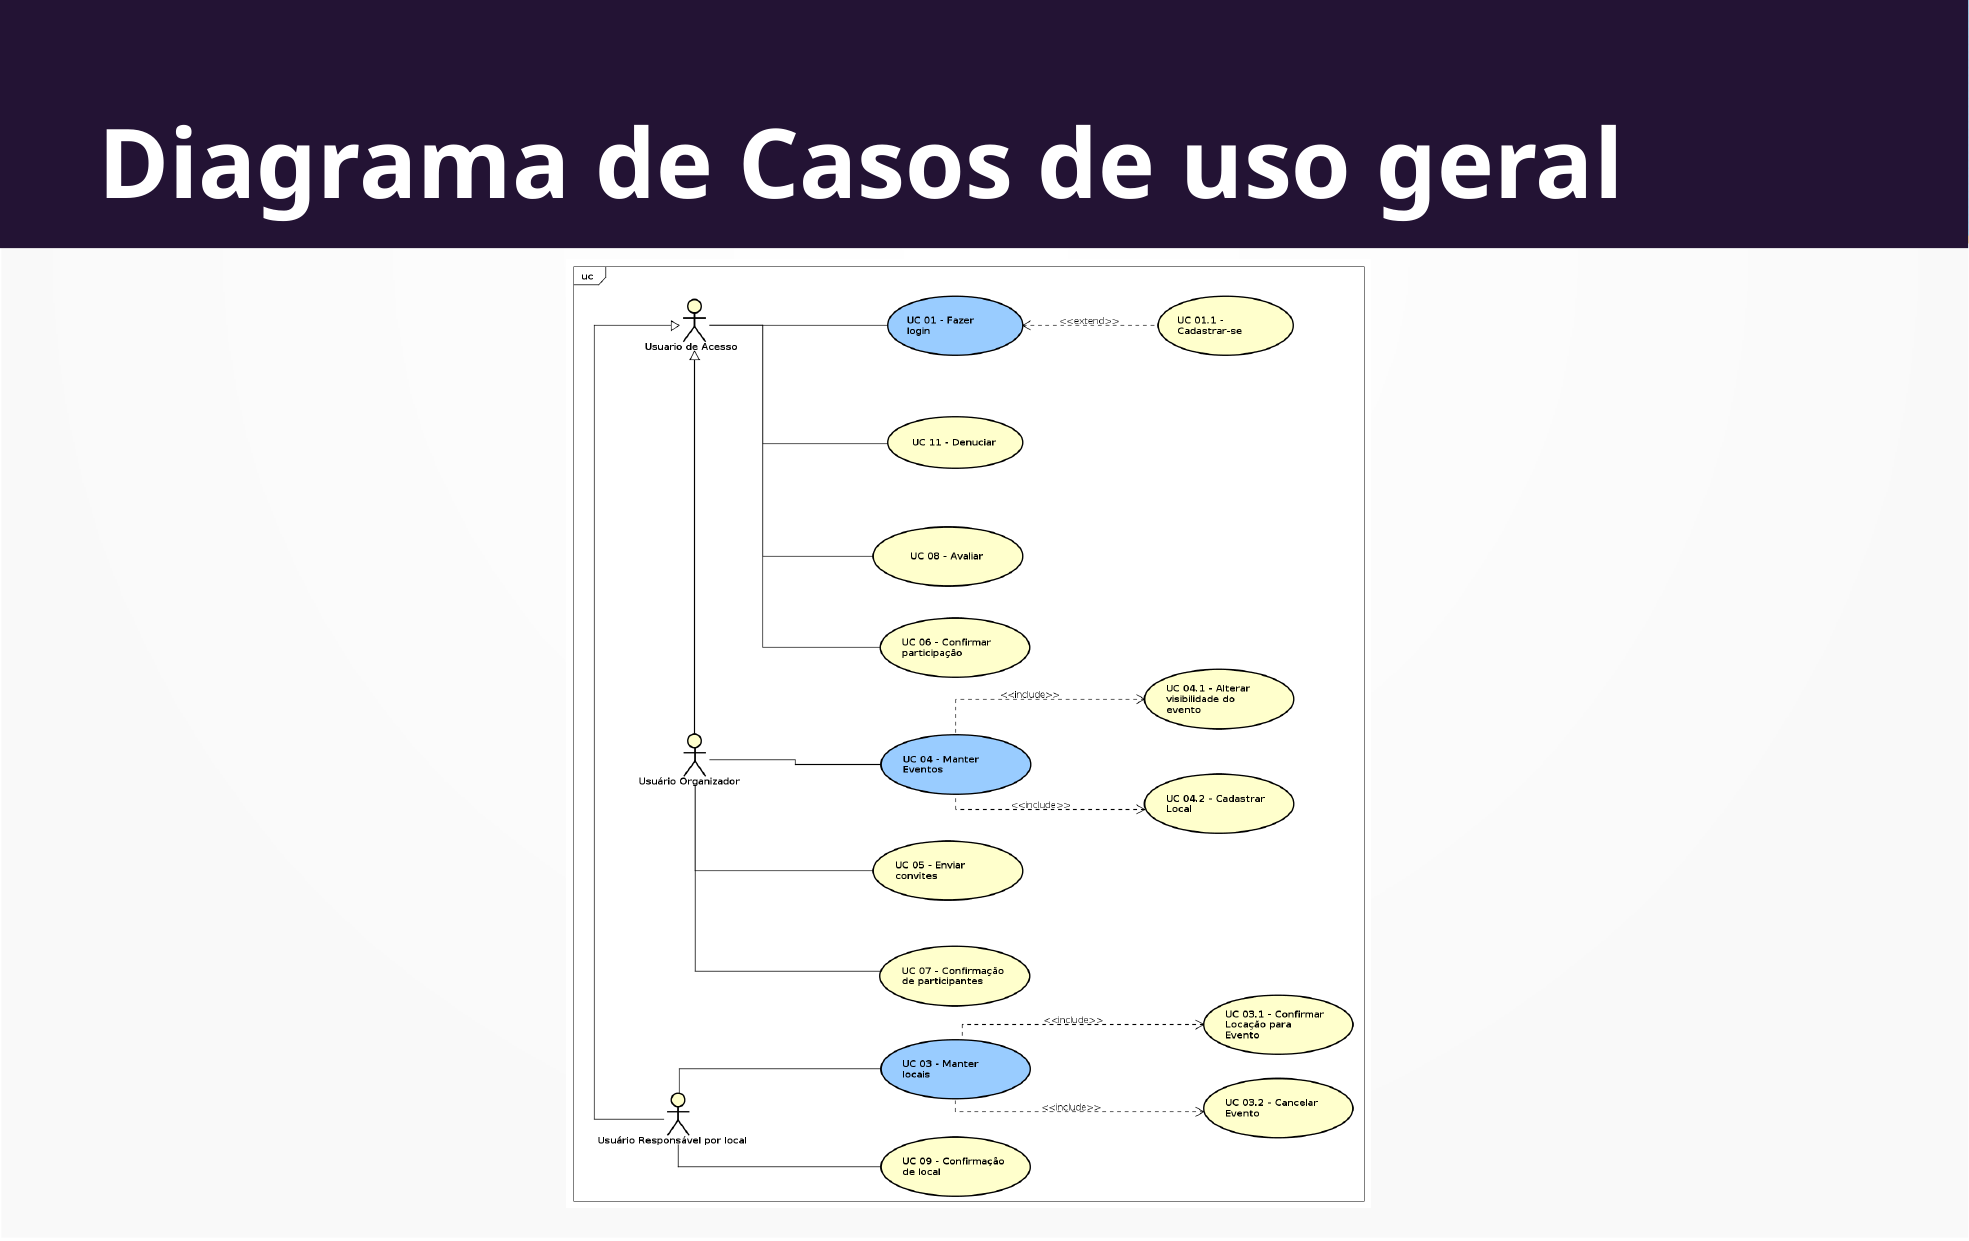

# Diagrama de Casos de uso geral